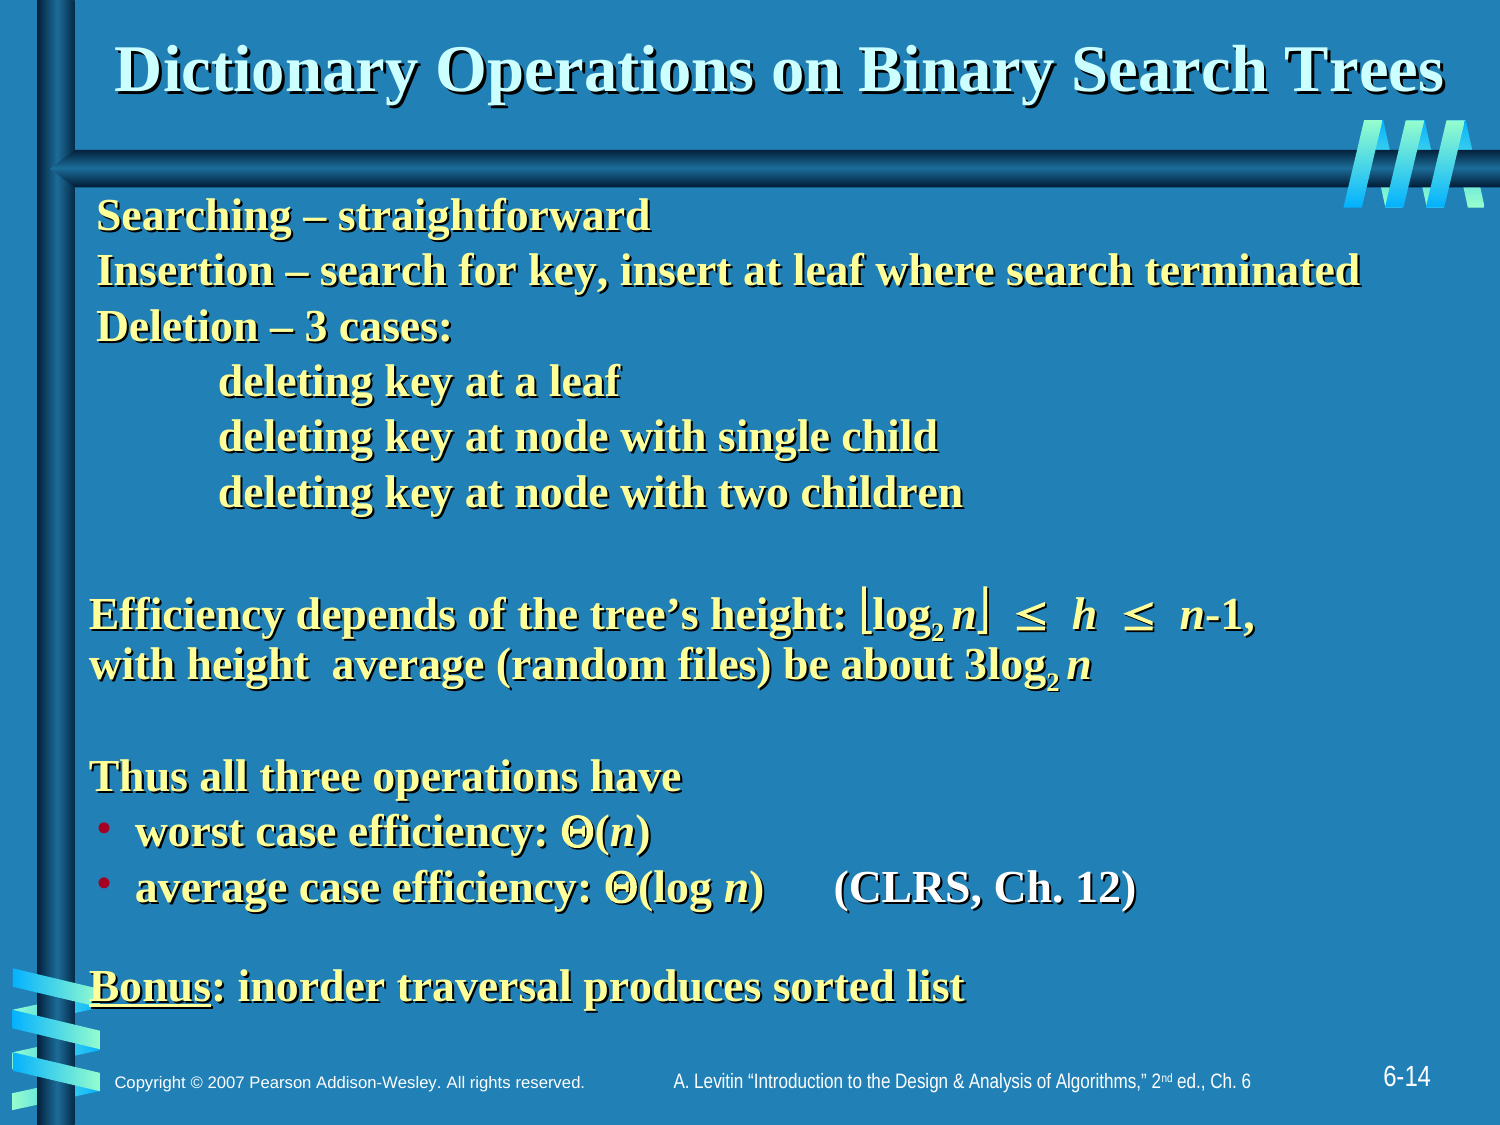

# Dictionary Operations on Binary Search Trees
Searching – straightforward
Insertion – search for key, insert at leaf where search terminated
Deletion – 3 cases:
deleting key at a leaf
deleting key at node with single child
deleting key at node with two children
 Efficiency depends of the tree’s height: log2 n  h  n-1,
 with height average (random files) be about 3log2 n
 Thus all three operations have
 worst case efficiency: (n)
 average case efficiency: (log n) (CLRS, Ch. 12)
 Bonus: inorder traversal produces sorted list